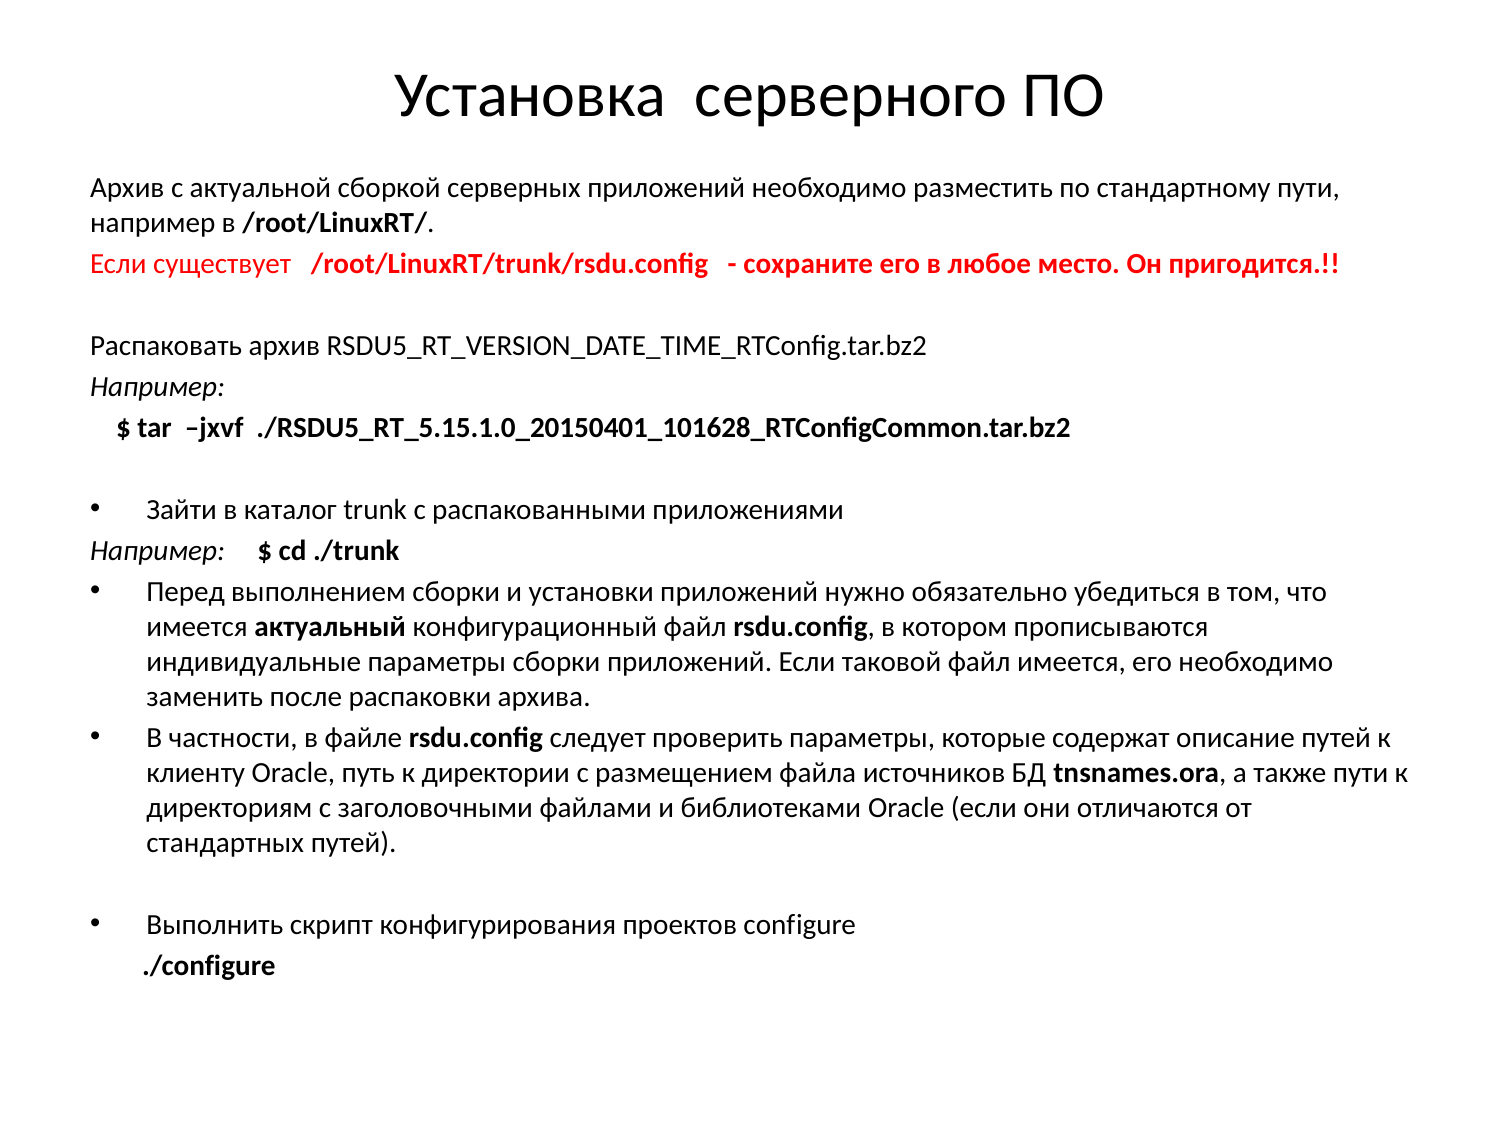

# Установка серверного ПО
Архив с актуальной сборкой серверных приложений необходимо разместить по стандартному пути, например в /root/LinuxRT/.
Если существует /root/LinuxRT/trunk/rsdu.config - сохраните его в любое место. Он пригодится.!!
Распаковать архив RSDU5_RT_VERSION_DATE_TIME_RTConfig.tar.bz2
Например:
 $ tar –jxvf ./RSDU5_RT_5.15.1.0_20150401_101628_RTConfigCommon.tar.bz2
Зайти в каталог trunk с распакованными приложениями
Например: $ cd ./trunk
Перед выполнением сборки и установки приложений нужно обязательно убедиться в том, что имеется актуальный конфигурационный файл rsdu.config, в котором прописываются индивидуальные параметры сборки приложений. Если таковой файл имеется, его необходимо заменить после распаковки архива.
В частности, в файле rsdu.config следует проверить параметры, которые содержат описание путей к клиенту Oracle, путь к директории с размещением файла источников БД tnsnames.ora, а также пути к директориям с заголовочными файлами и библиотеками Oracle (если они отличаются от стандартных путей).
Выполнить скрипт конфигурирования проектов configure
 ./configure